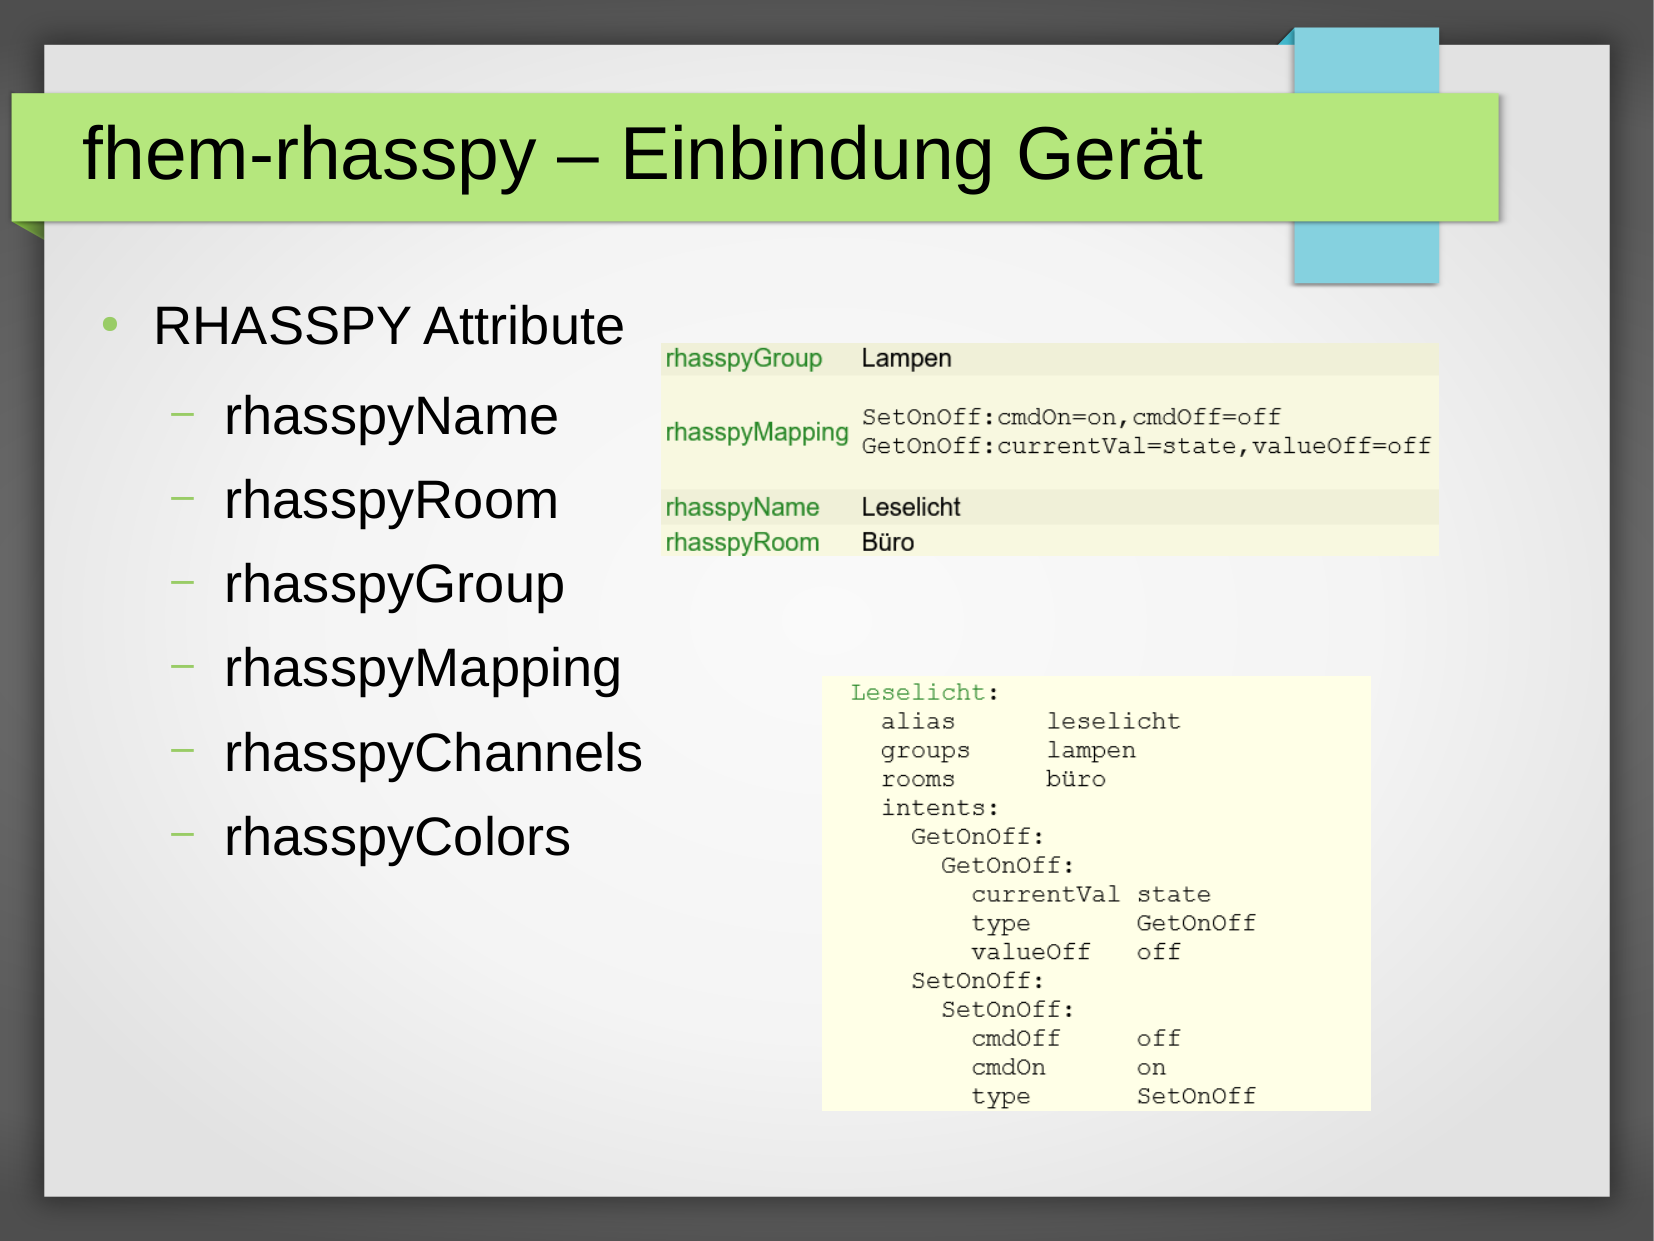

# fhem-rhasspy – Einbindung Gerät
RHASSPY Attribute
rhasspyName
rhasspyRoom
rhasspyGroup
rhasspyMapping
rhasspyChannels
rhasspyColors